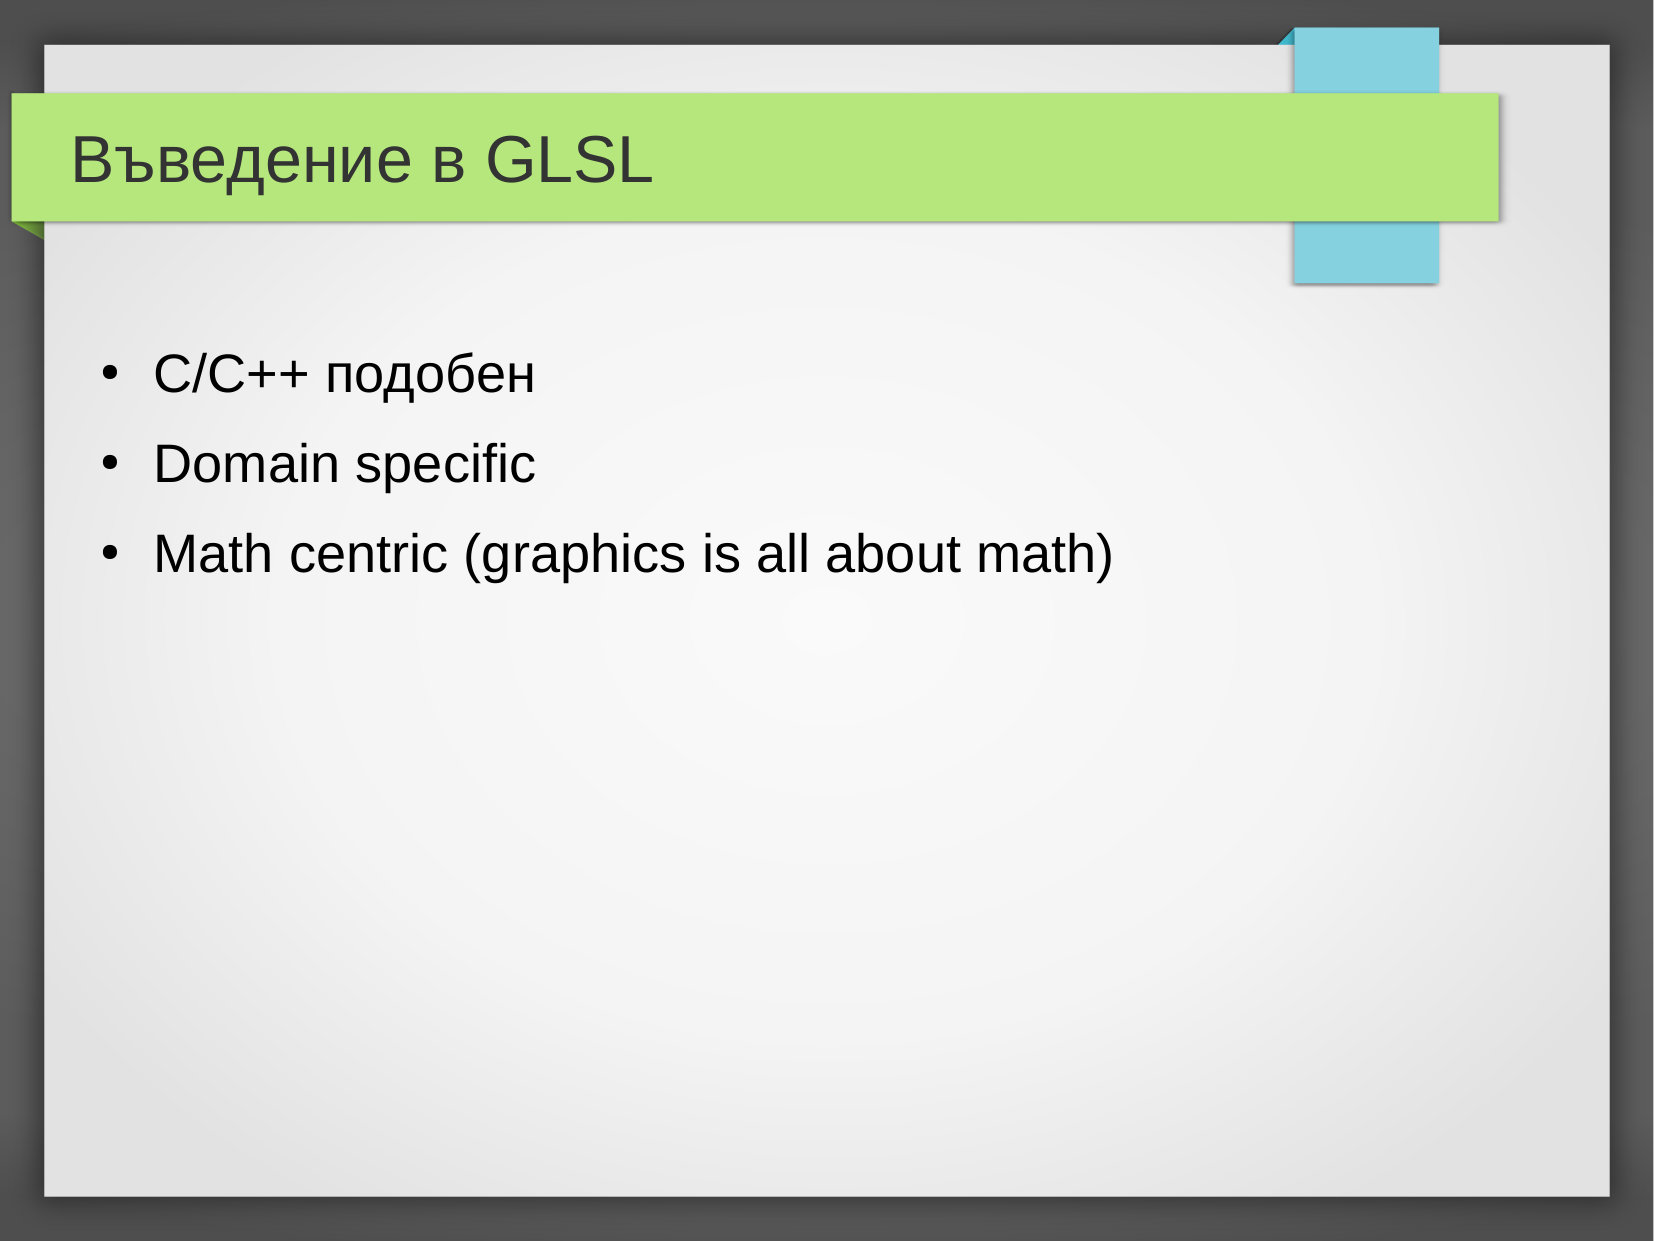

# Въведение в GLSL
C/C++ подобен
Domain specific
Math centric (graphics is all about math)